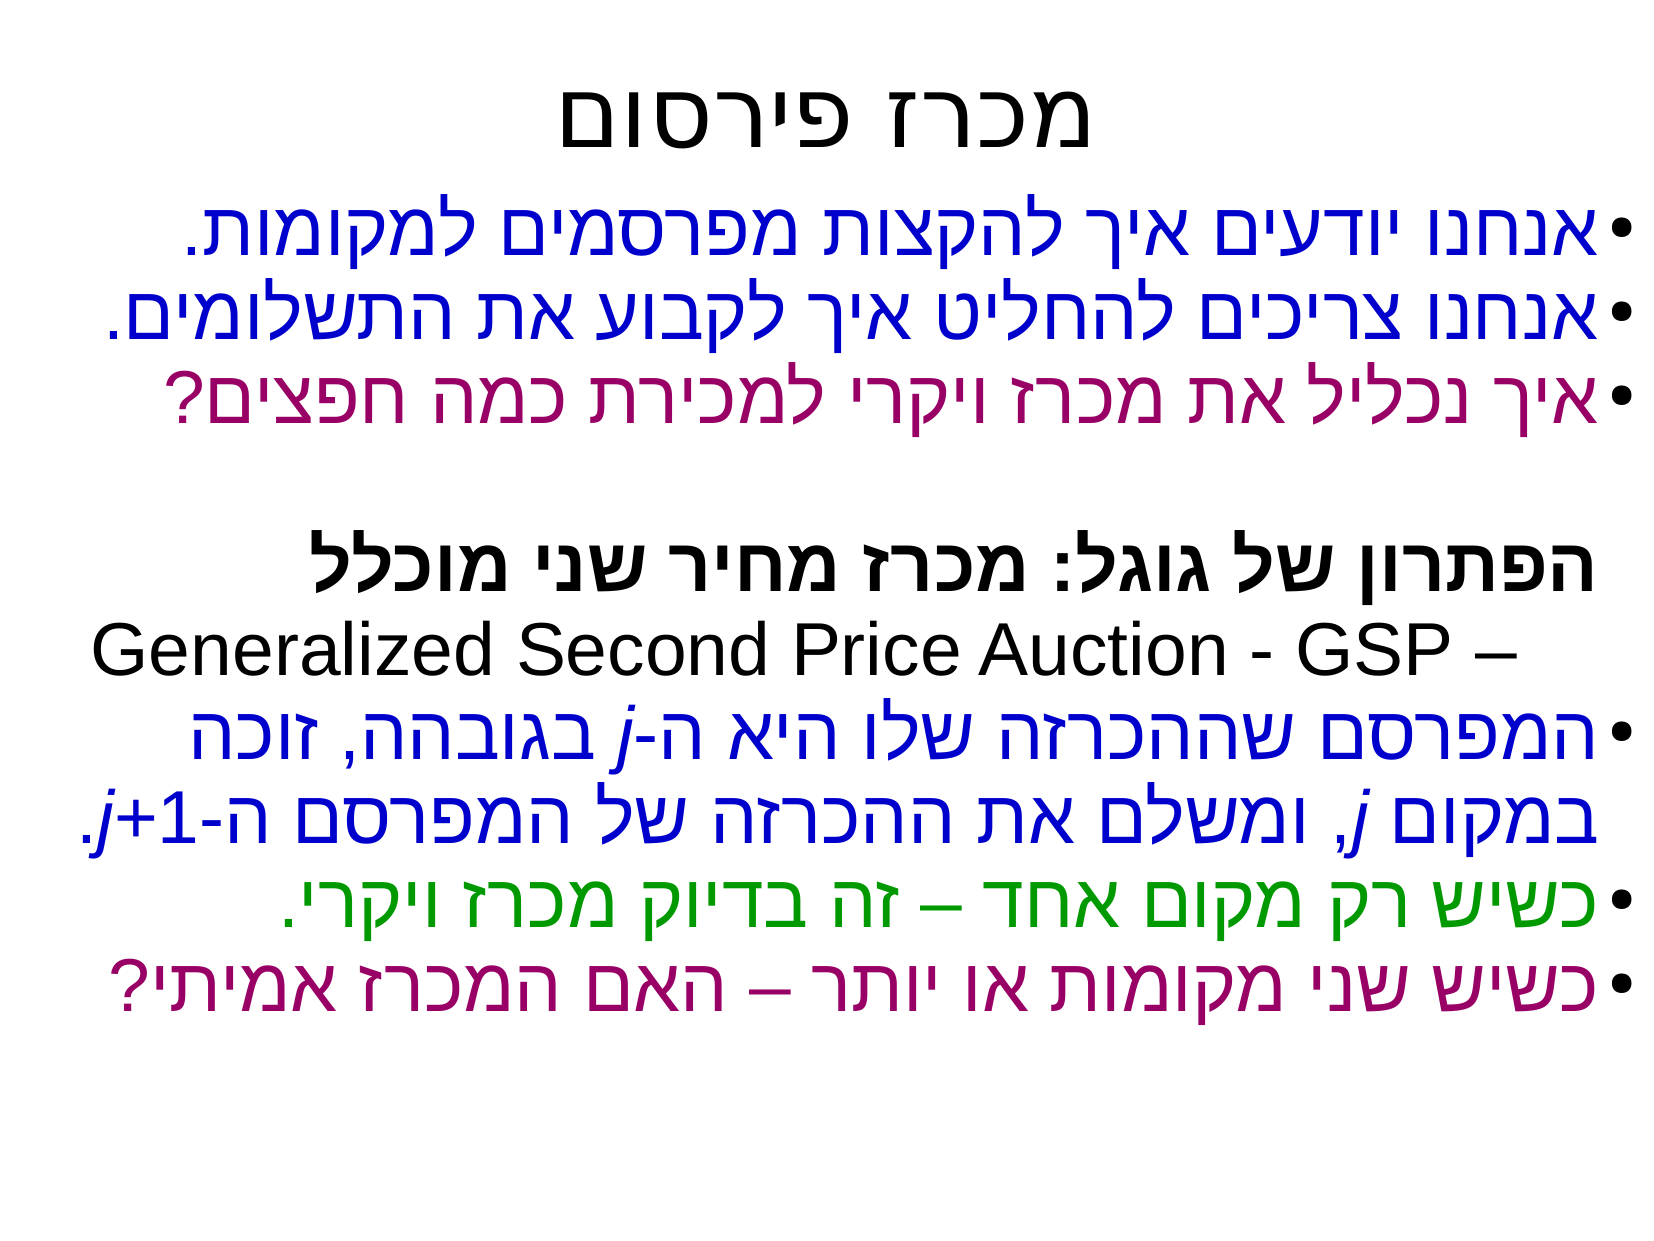

# מכרז פירסום
אנחנו יודעים איך להקצות מפרסמים למקומות.
אנחנו צריכים להחליט איך לקבוע את התשלומים.
איך נכליל את מכרז ויקרי למכירת כמה חפצים?
הפתרון של גוגל: מכרז מחיר שני מוכלל
 – Generalized Second Price Auction - GSP
המפרסם שההכרזה שלו היא ה-j בגובהה, זוכה במקום j, ומשלם את ההכרזה של המפרסם ה-j+1.
כשיש רק מקום אחד – זה בדיוק מכרז ויקרי.
כשיש שני מקומות או יותר – האם המכרז אמיתי?